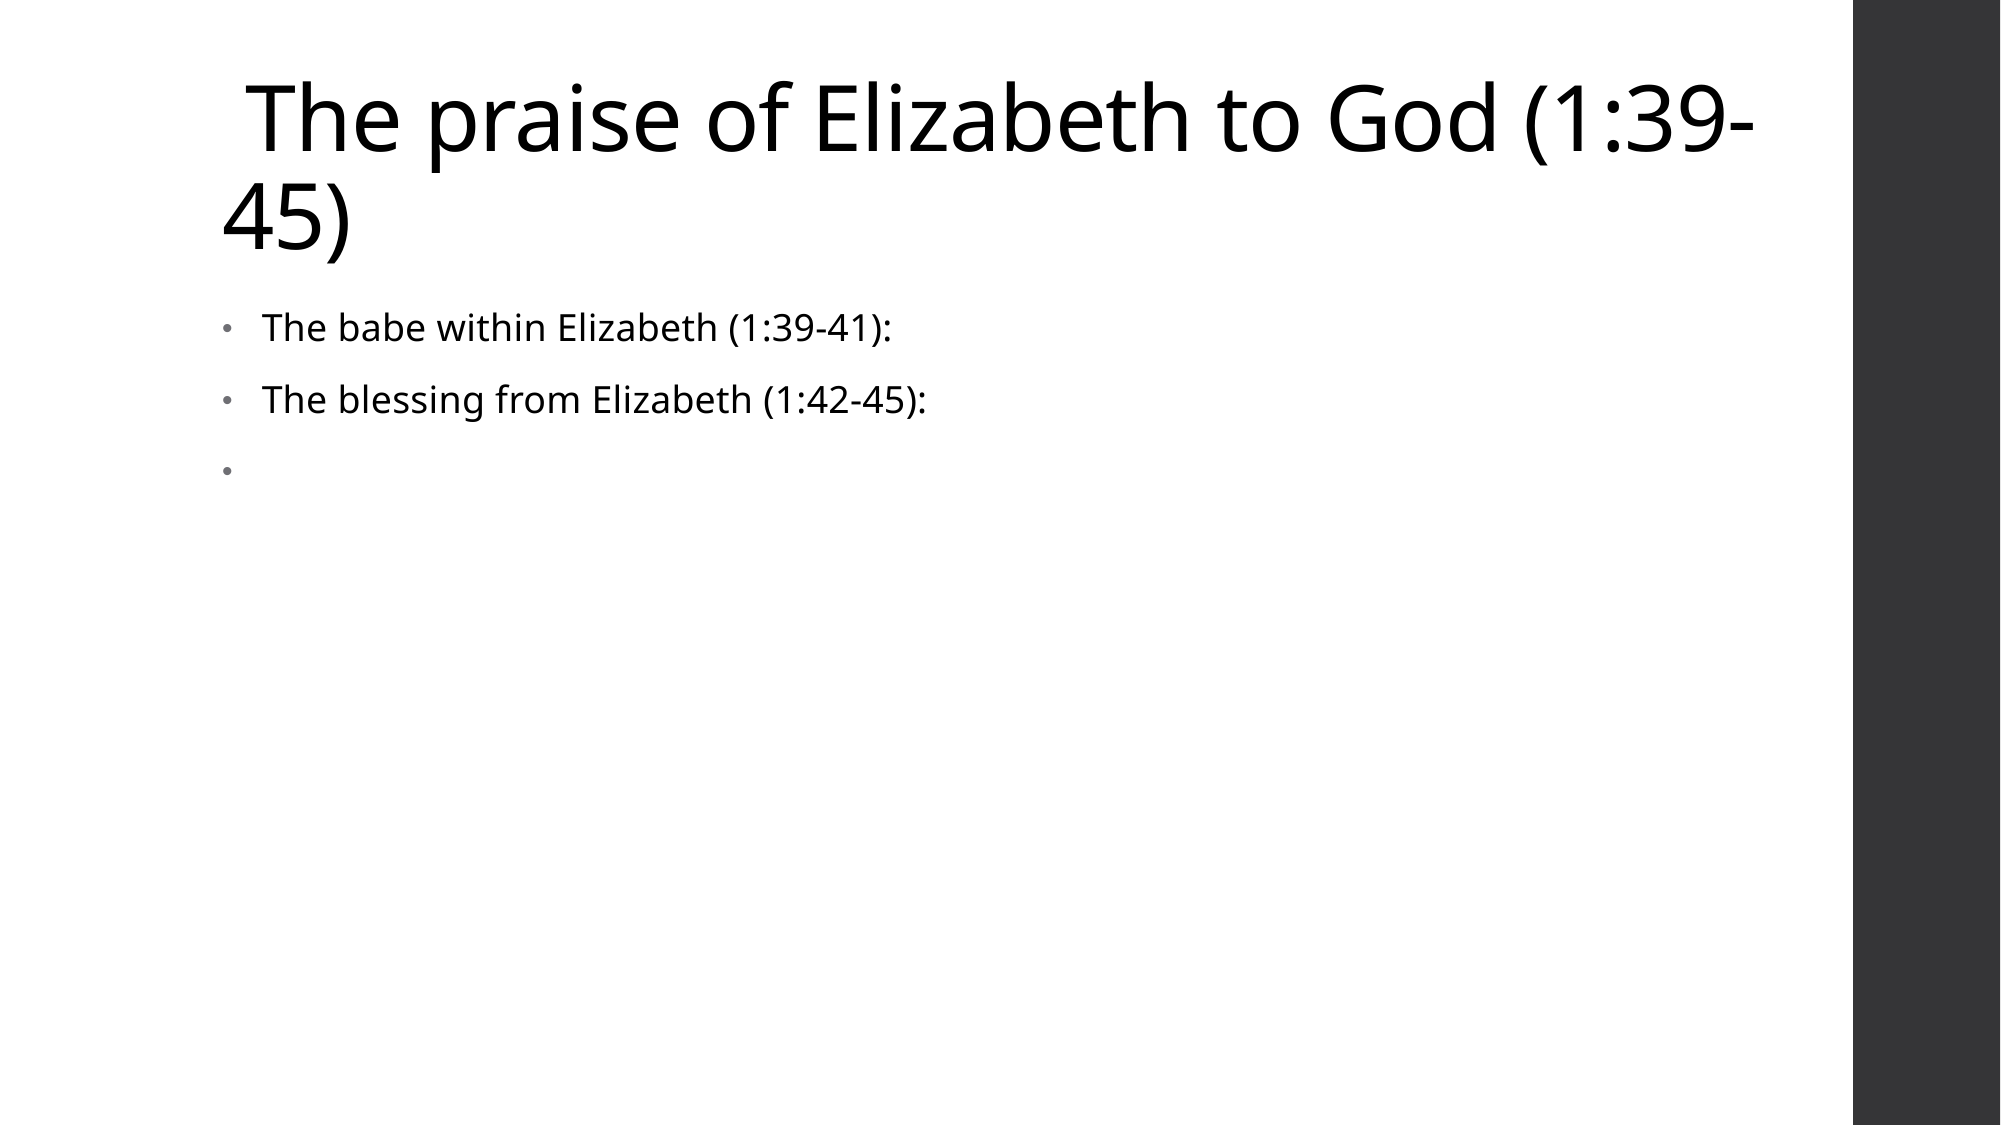

# The praise of Elizabeth to God (1:39-45)
 The babe within Elizabeth (1:39-41):
 The blessing from Elizabeth (1:42-45):